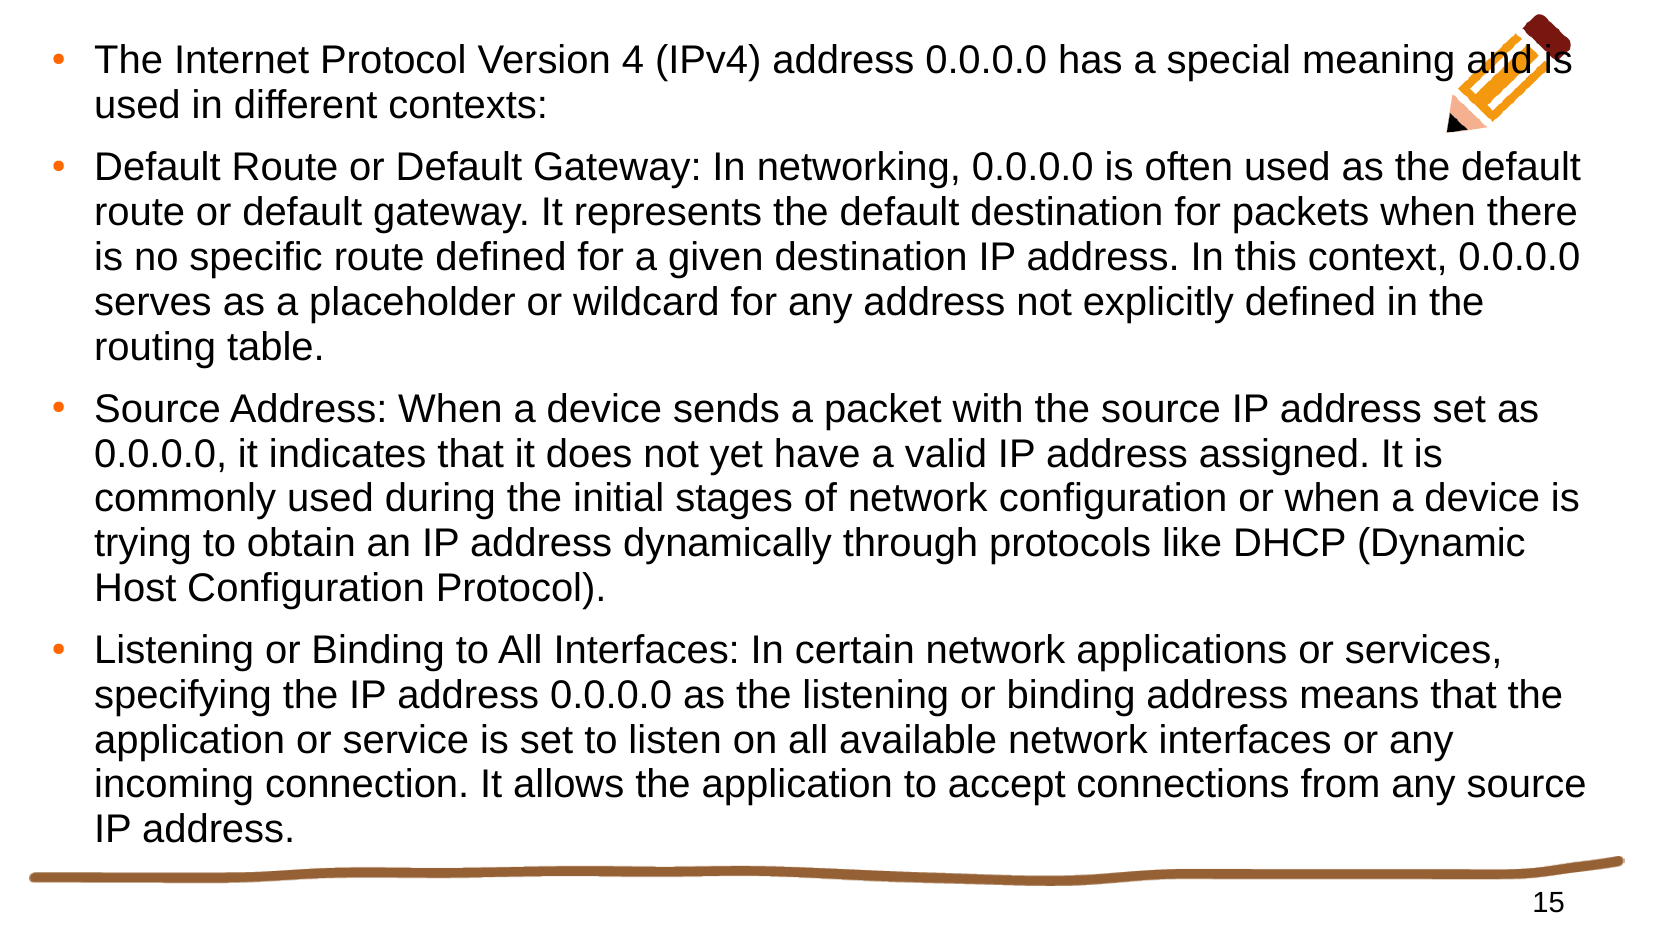

# The Internet Protocol Version 4 (IPv4) address 0.0.0.0 has a special meaning and is used in different contexts:
Default Route or Default Gateway: In networking, 0.0.0.0 is often used as the default route or default gateway. It represents the default destination for packets when there is no specific route defined for a given destination IP address. In this context, 0.0.0.0 serves as a placeholder or wildcard for any address not explicitly defined in the routing table.
Source Address: When a device sends a packet with the source IP address set as 0.0.0.0, it indicates that it does not yet have a valid IP address assigned. It is commonly used during the initial stages of network configuration or when a device is trying to obtain an IP address dynamically through protocols like DHCP (Dynamic Host Configuration Protocol).
Listening or Binding to All Interfaces: In certain network applications or services, specifying the IP address 0.0.0.0 as the listening or binding address means that the application or service is set to listen on all available network interfaces or any incoming connection. It allows the application to accept connections from any source IP address.
15